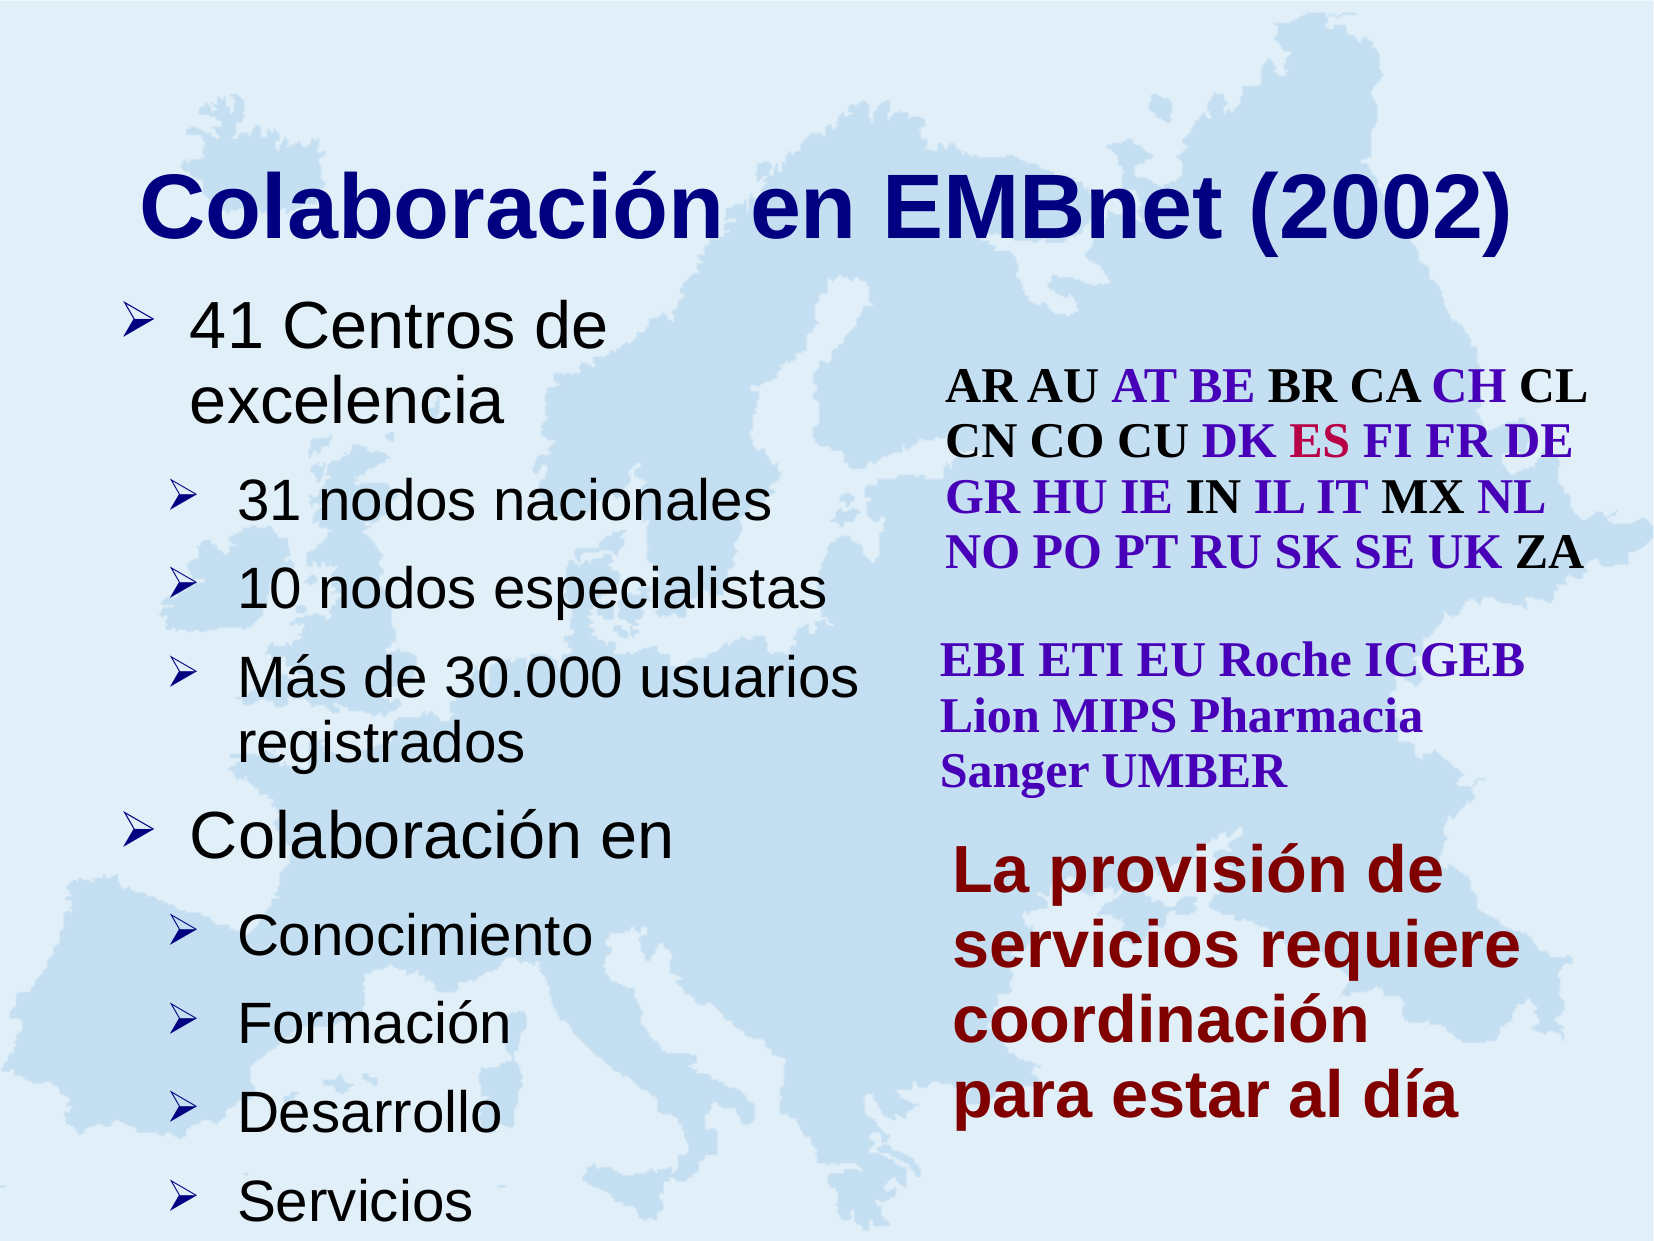

# Colaboración en EMBnet (2002)
41 Centros de excelencia
31 nodos nacionales
10 nodos especialistas
Más de 30.000 usuarios registrados
Colaboración en
Conocimiento
Formación
Desarrollo
Servicios
AR AU AT BE BR CA CH CL CN CO CU DK ES FI FR DE GR HU IE IN IL IT MX NL NO PO PT RU SK SE UK ZA
EBI ETI EU Roche ICGEB Lion MIPS Pharmacia Sanger UMBER
La provisión de servicios requiere coordinación para estar al día